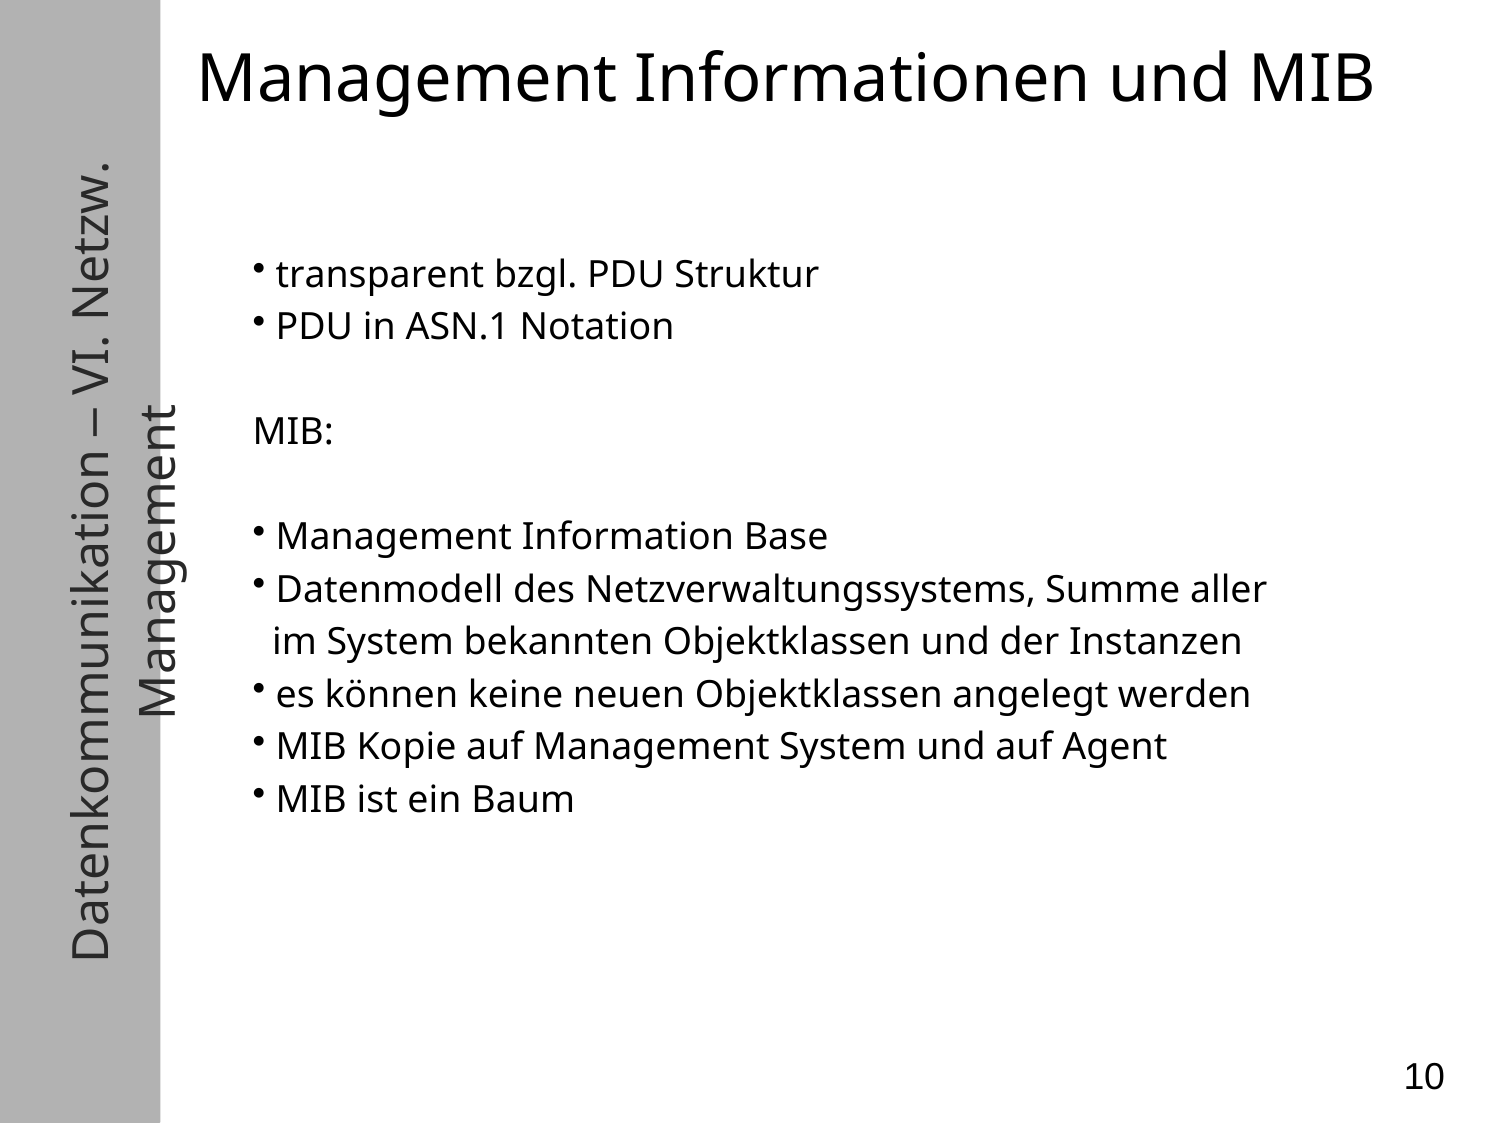

Management Informationen und MIB
 transparent bzgl. PDU Struktur
 PDU in ASN.1 Notation
MIB:
 Management Information Base
 Datenmodell des Netzverwaltungssystems, Summe aller
 im System bekannten Objektklassen und der Instanzen
 es können keine neuen Objektklassen angelegt werden
 MIB Kopie auf Management System und auf Agent
 MIB ist ein Baum
Datenkommunikation – VI. Netzw. Management